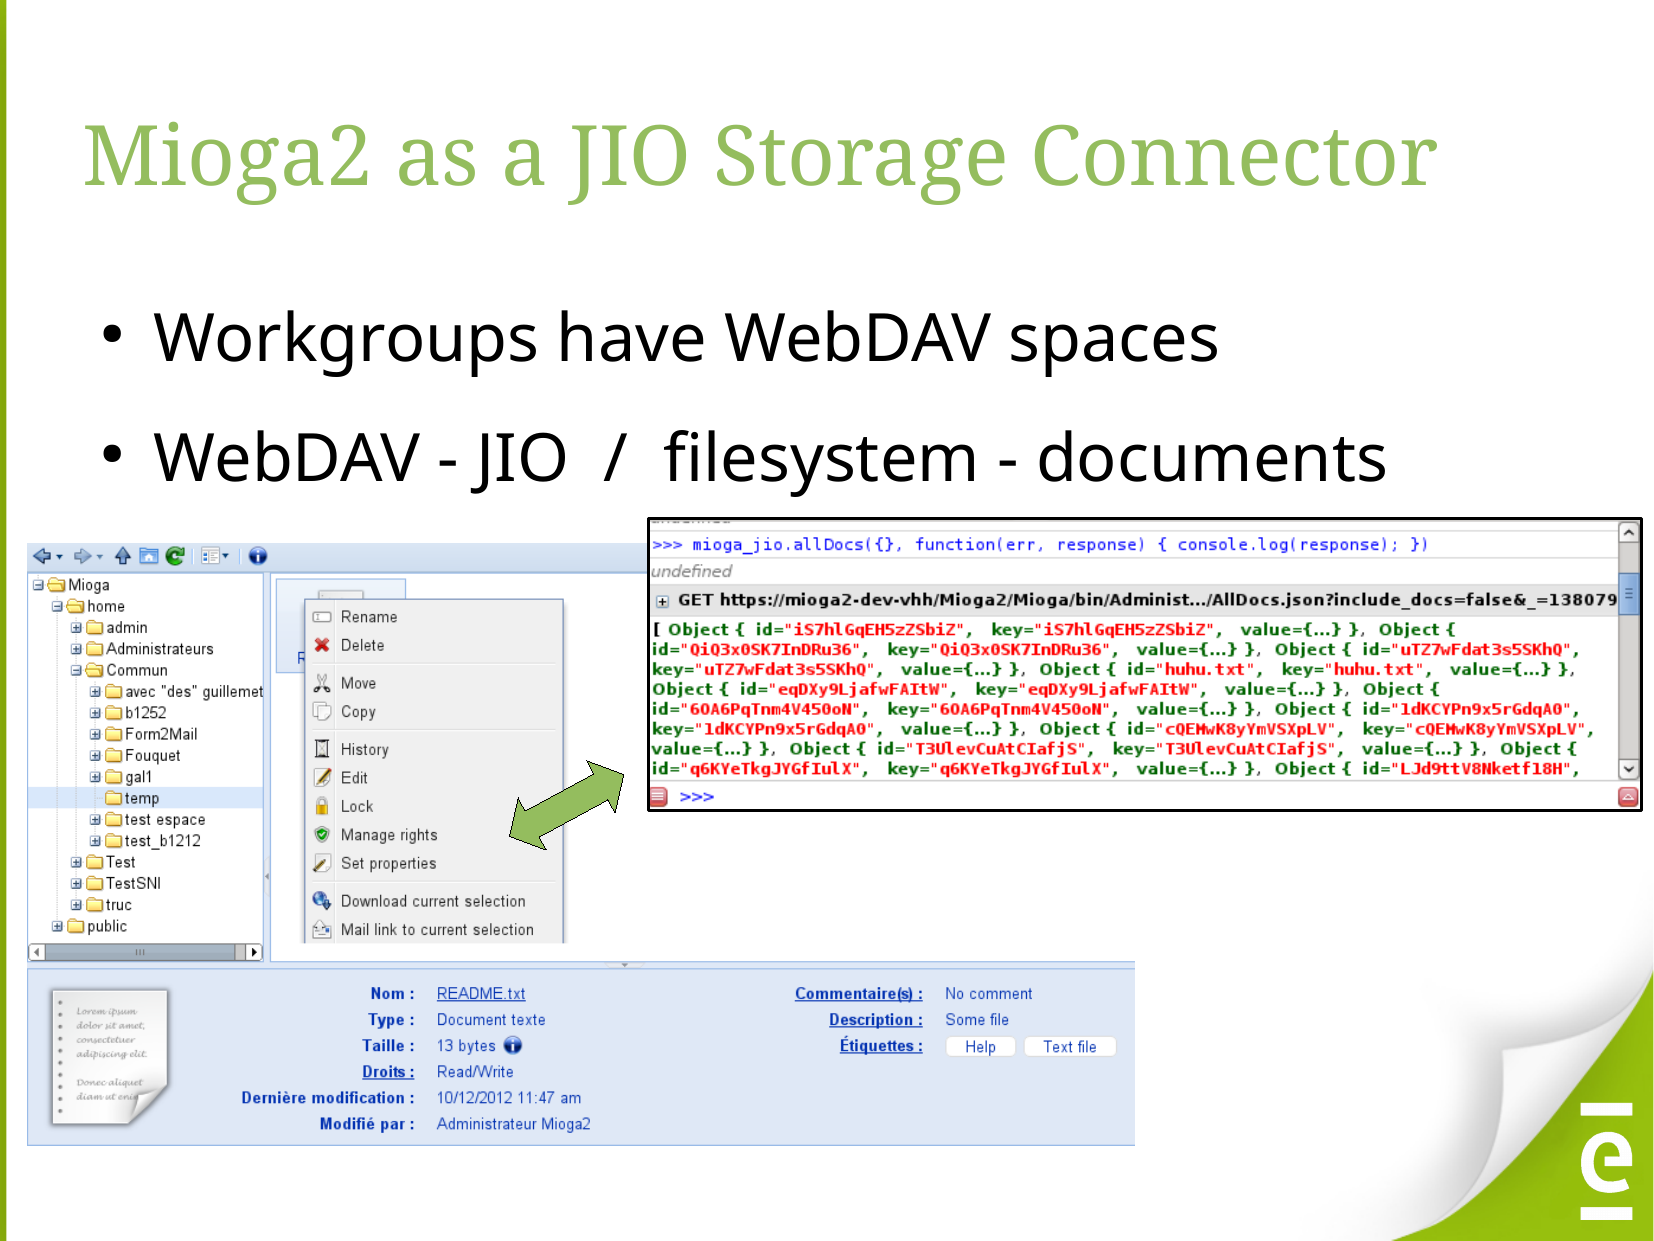

# Mioga2 as a JIO Storage Connector
Workgroups have WebDAV spaces
WebDAV - JIO / filesystem - documents